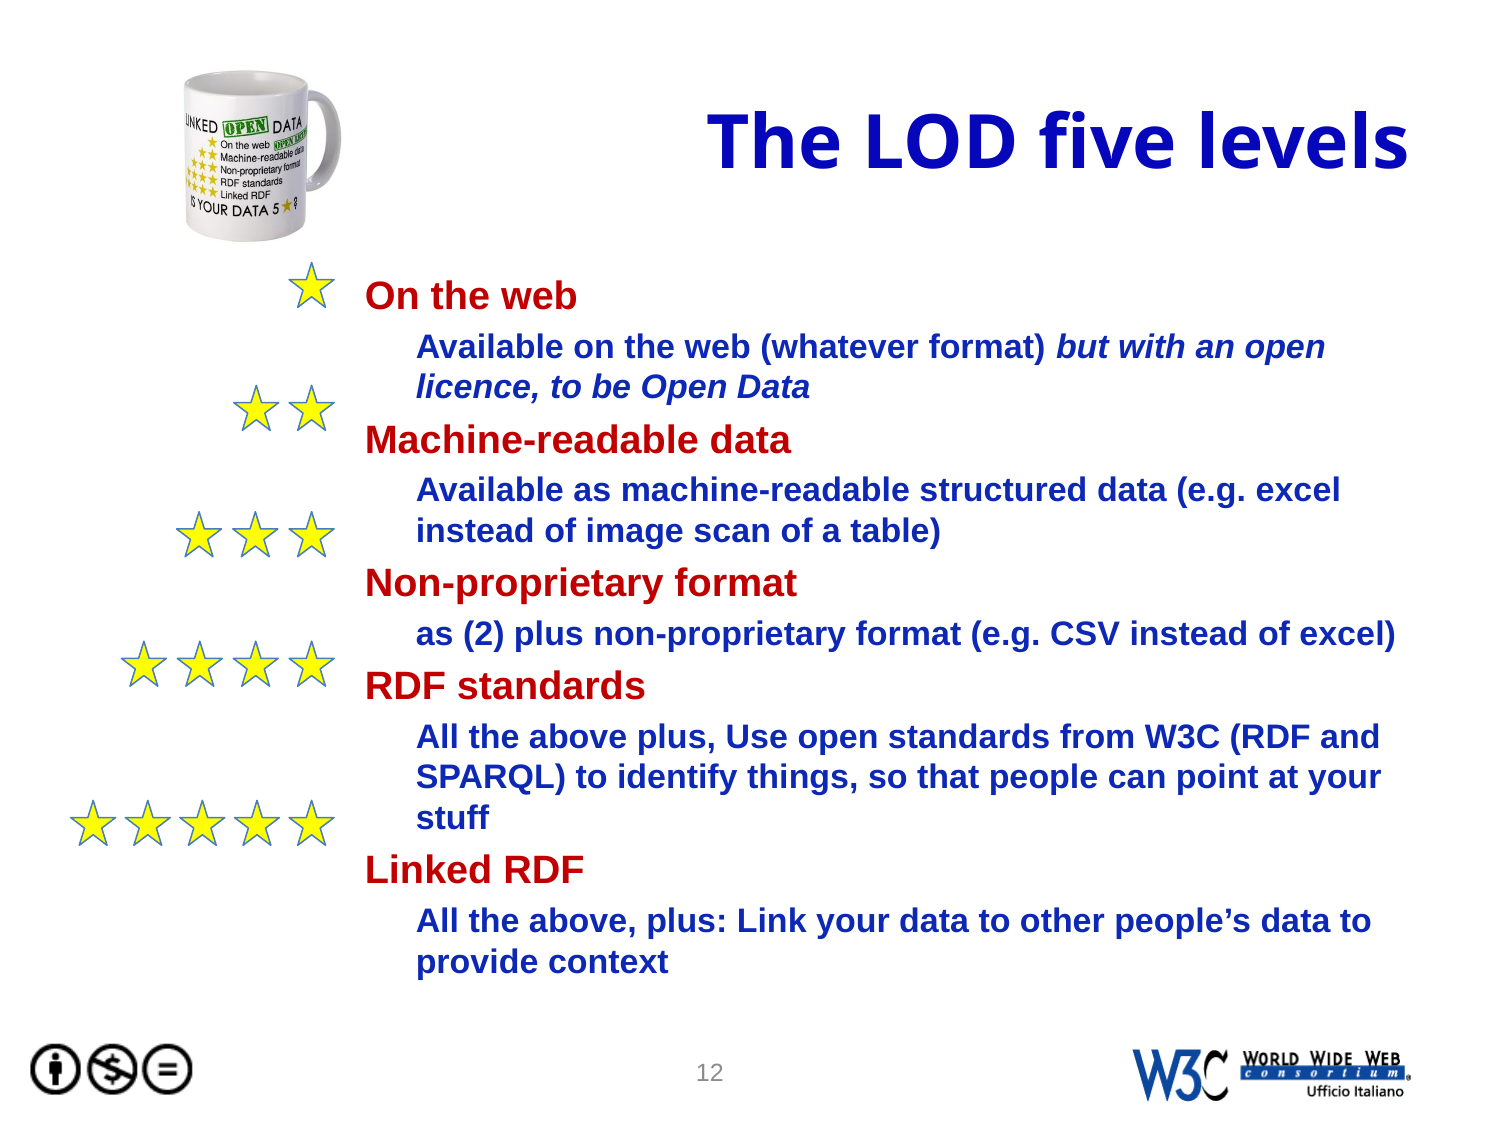

# The LOD five levels
On the web
Available on the web (whatever format) but with an open licence, to be Open Data
Machine-readable data
Available as machine-readable structured data (e.g. excel instead of image scan of a table)
Non-proprietary format
as (2) plus non-proprietary format (e.g. CSV instead of excel)
RDF standards
All the above plus, Use open standards from W3C (RDF and SPARQL) to identify things, so that people can point at your stuff
Linked RDF
All the above, plus: Link your data to other people’s data to provide context